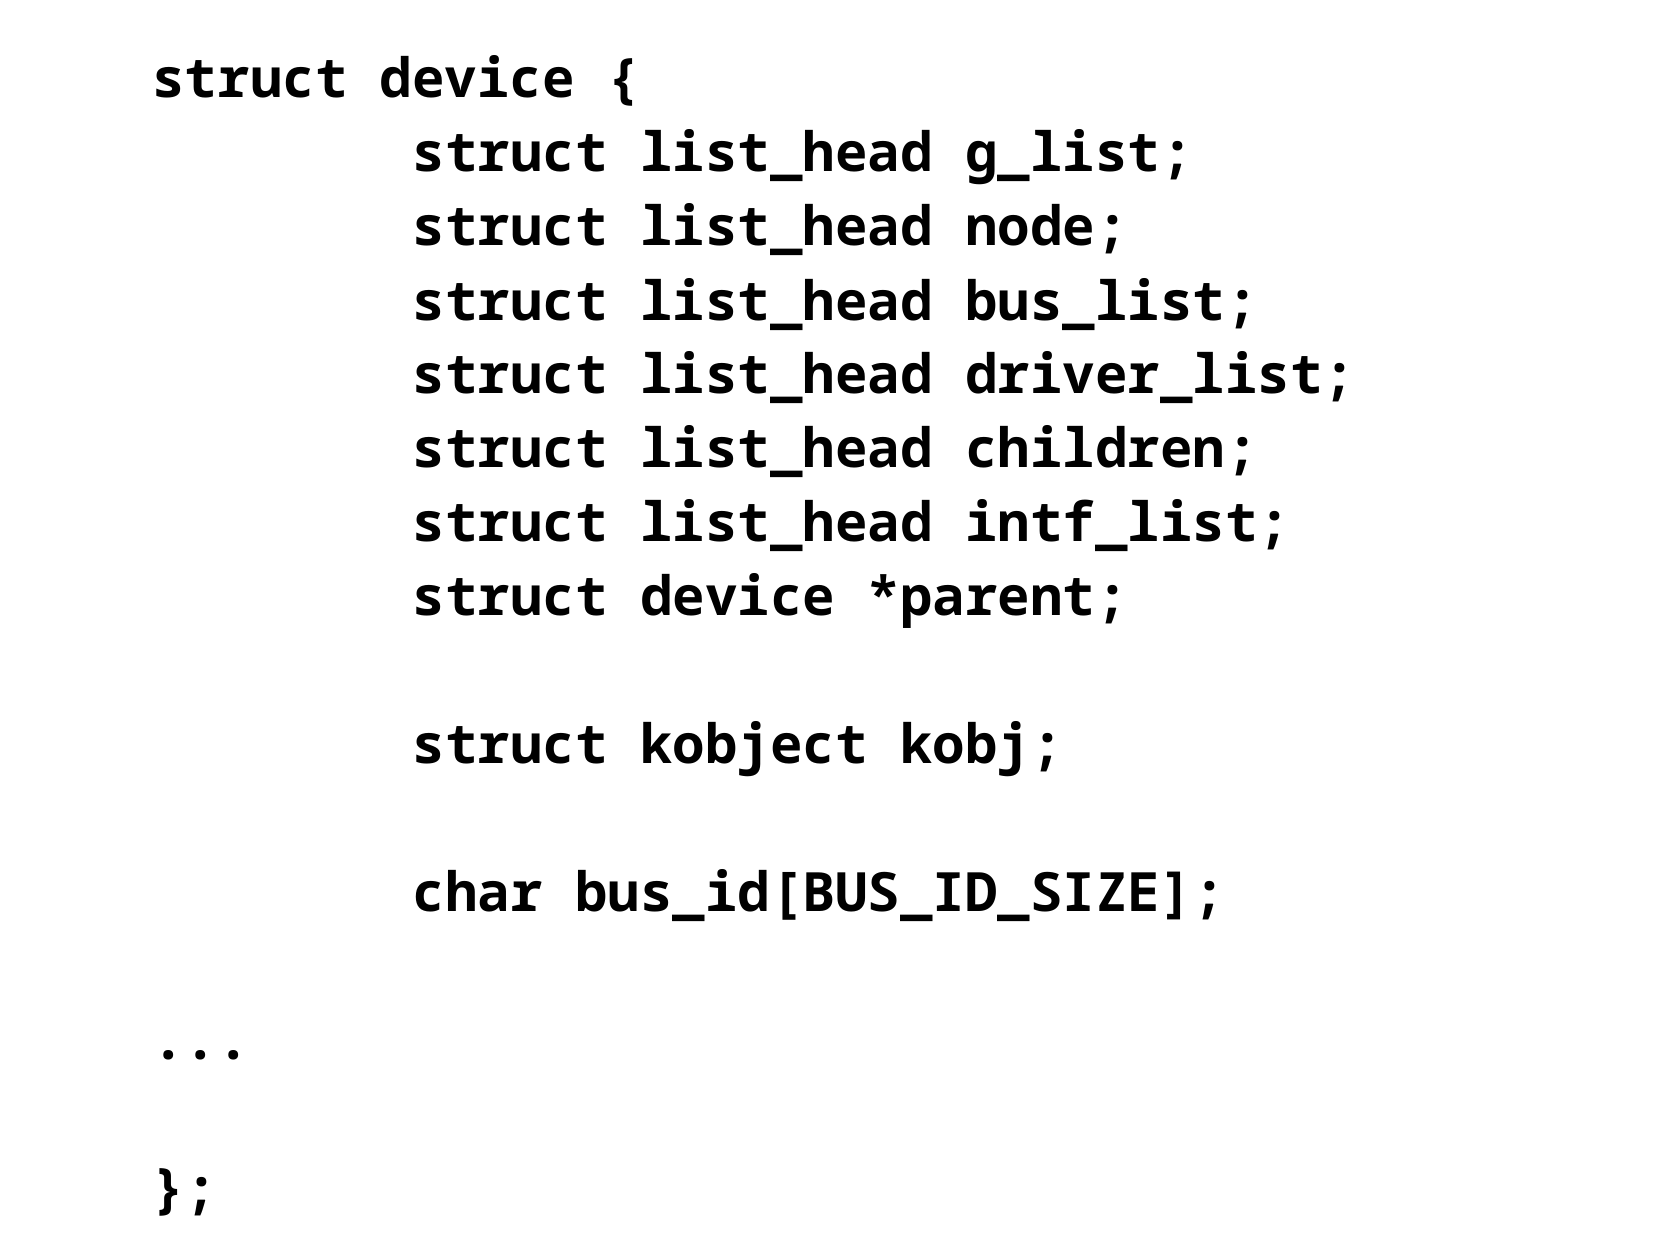

struct device {
 struct list_head g_list;
 struct list_head node;
 struct list_head bus_list;
 struct list_head driver_list;
 struct list_head children;
 struct list_head intf_list;
 struct device *parent;
 struct kobject kobj;
 char bus_id[BUS_ID_SIZE];
...
};
#define to_dev(obj) \
 container_of(obj, struct device, kobj)
2.6.20 to 2.6.24-rc8